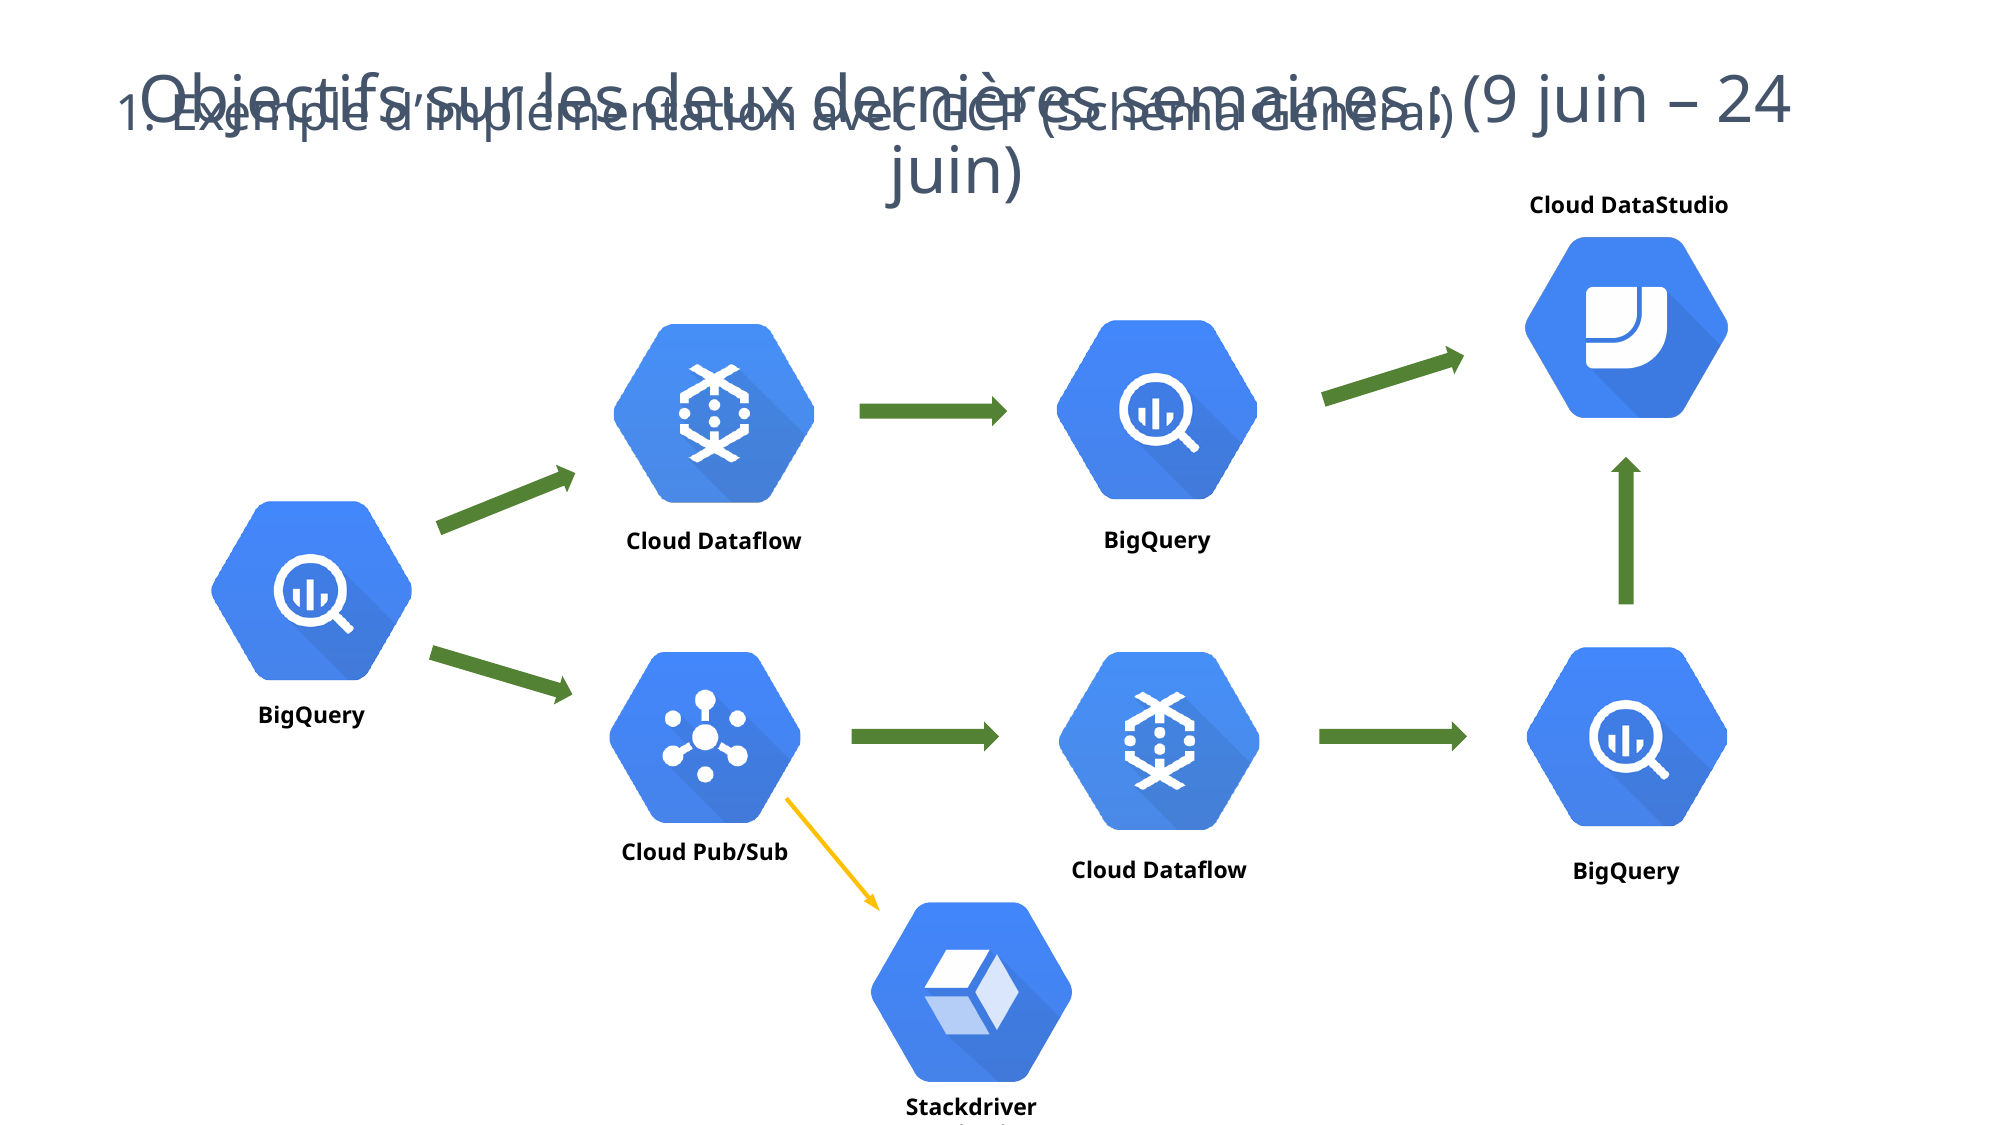

# Objectifs sur les deux dernières semaines : (9 juin – 24 juin)
1. Exemple d’implémentation avec GCP (Schéma Général)
Cloud DataStudio
BigQuery
Cloud Dataflow
BigQuery
Cloud Pub/Sub
Cloud Dataflow
BigQuery
Stackdriver Monitoring